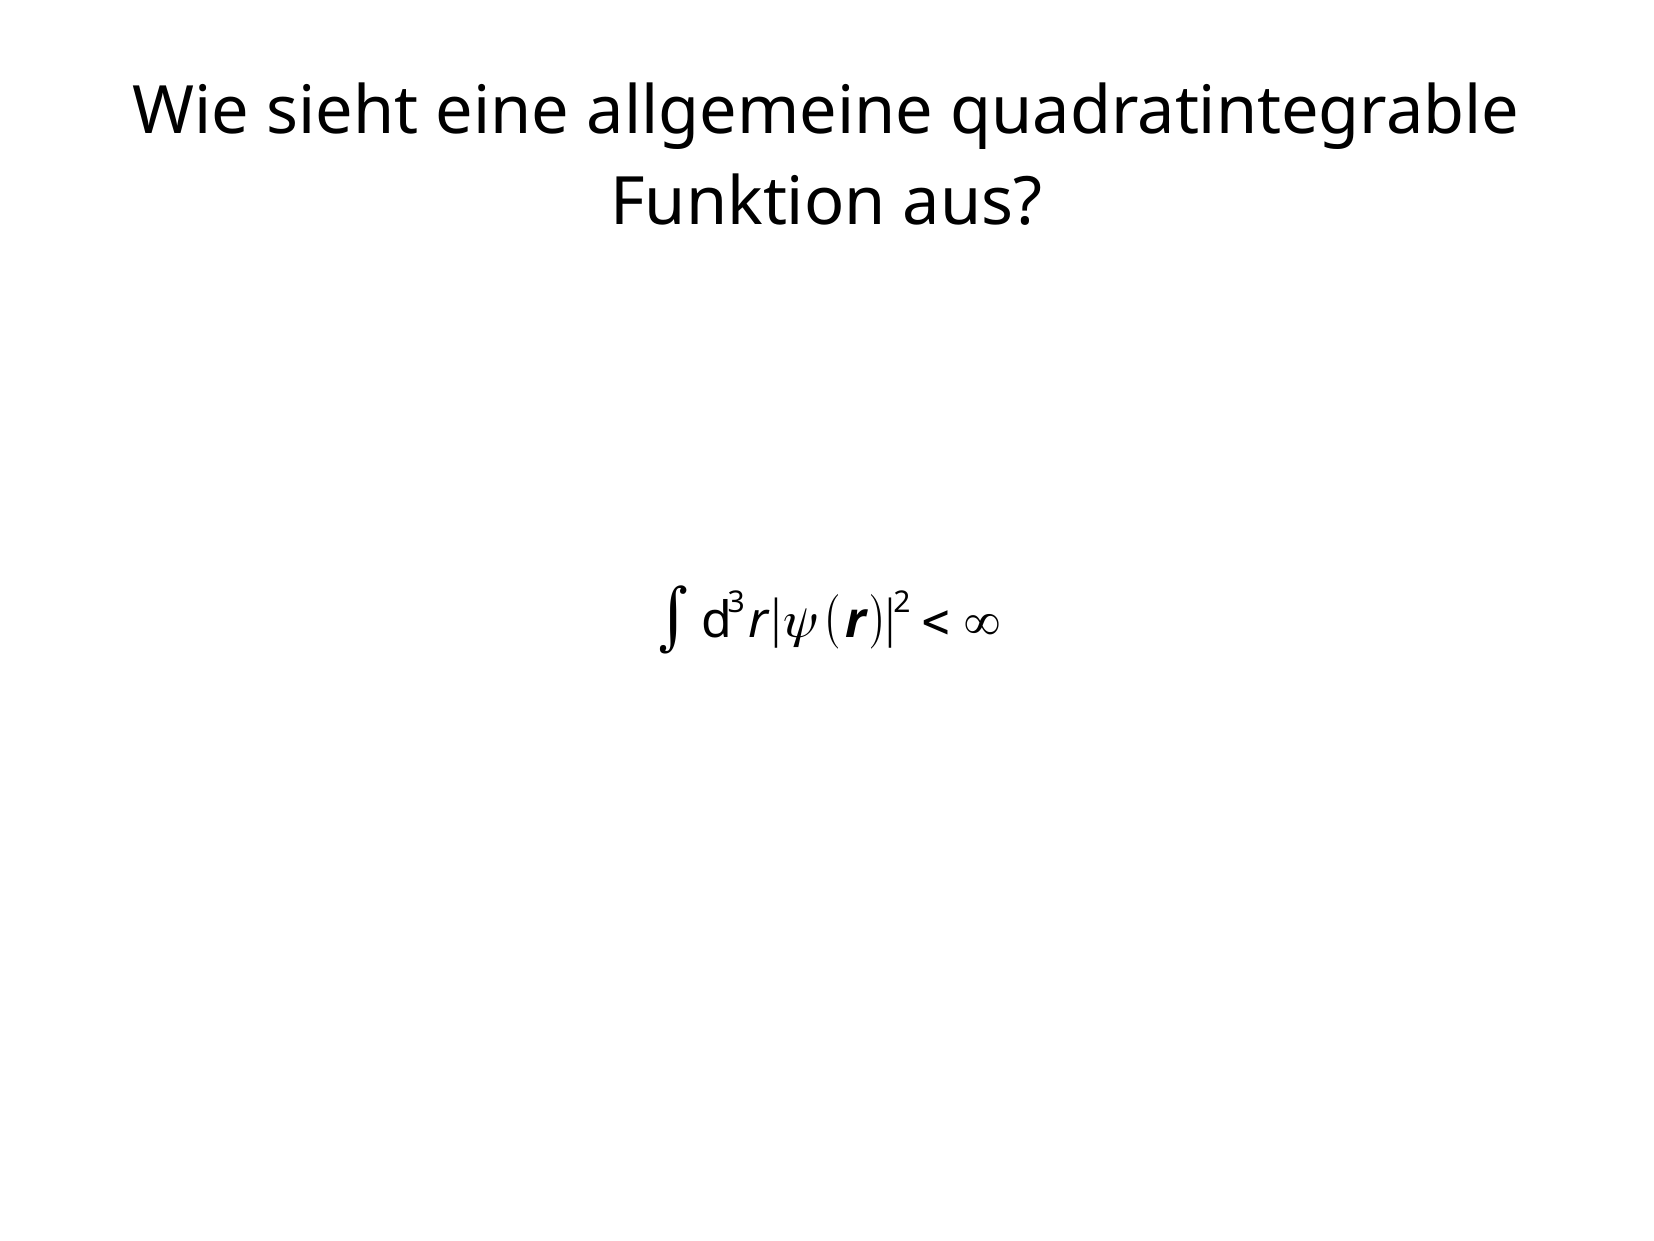

# Wie sieht eine allgemeine quadratintegrable Funktion aus?